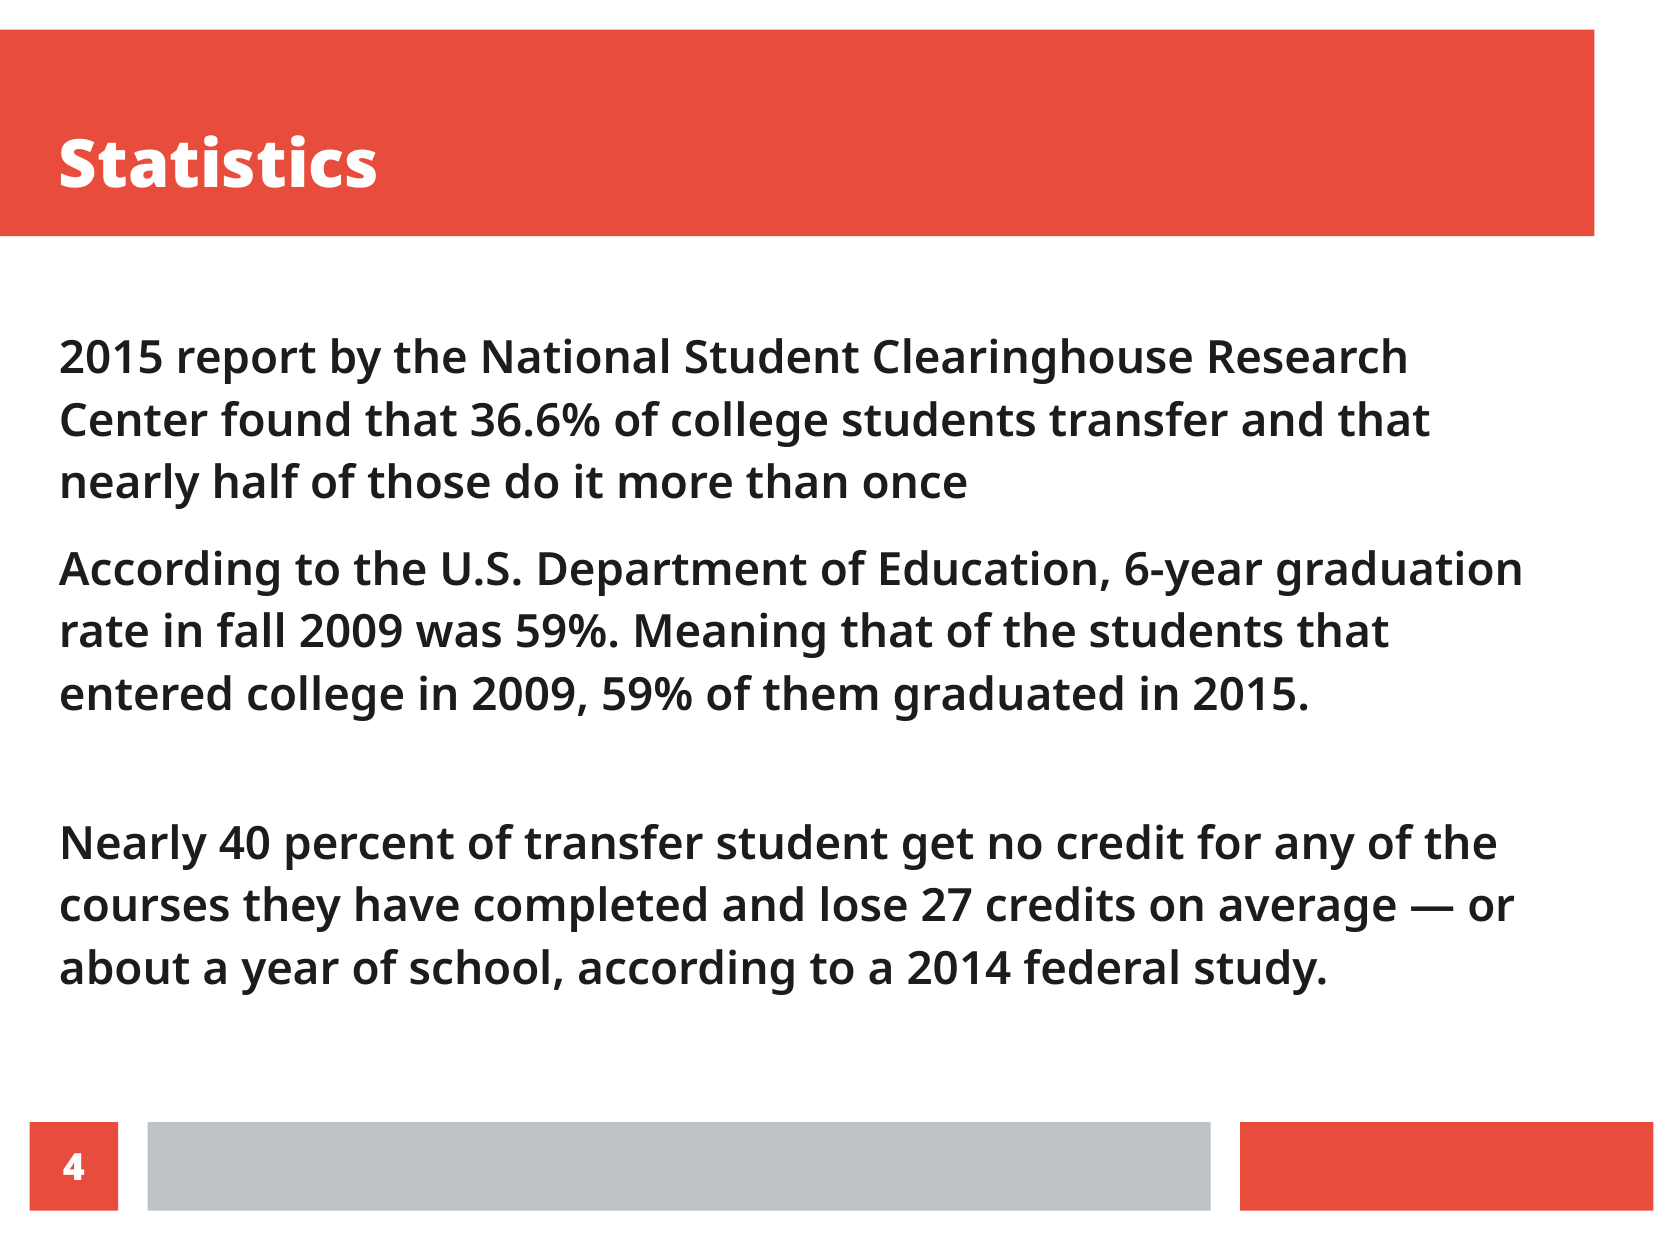

# Statistics
2015 report by the National Student Clearinghouse Research Center found that 36.6% of college students transfer and that nearly half of those do it more than once
According to the U.S. Department of Education, 6-year graduation rate in fall 2009 was 59%. Meaning that of the students that entered college in 2009, 59% of them graduated in 2015.
Nearly 40 percent of transfer student get no credit for any of the courses they have completed and lose 27 credits on average — or about a year of school, according to a 2014 federal study.
4